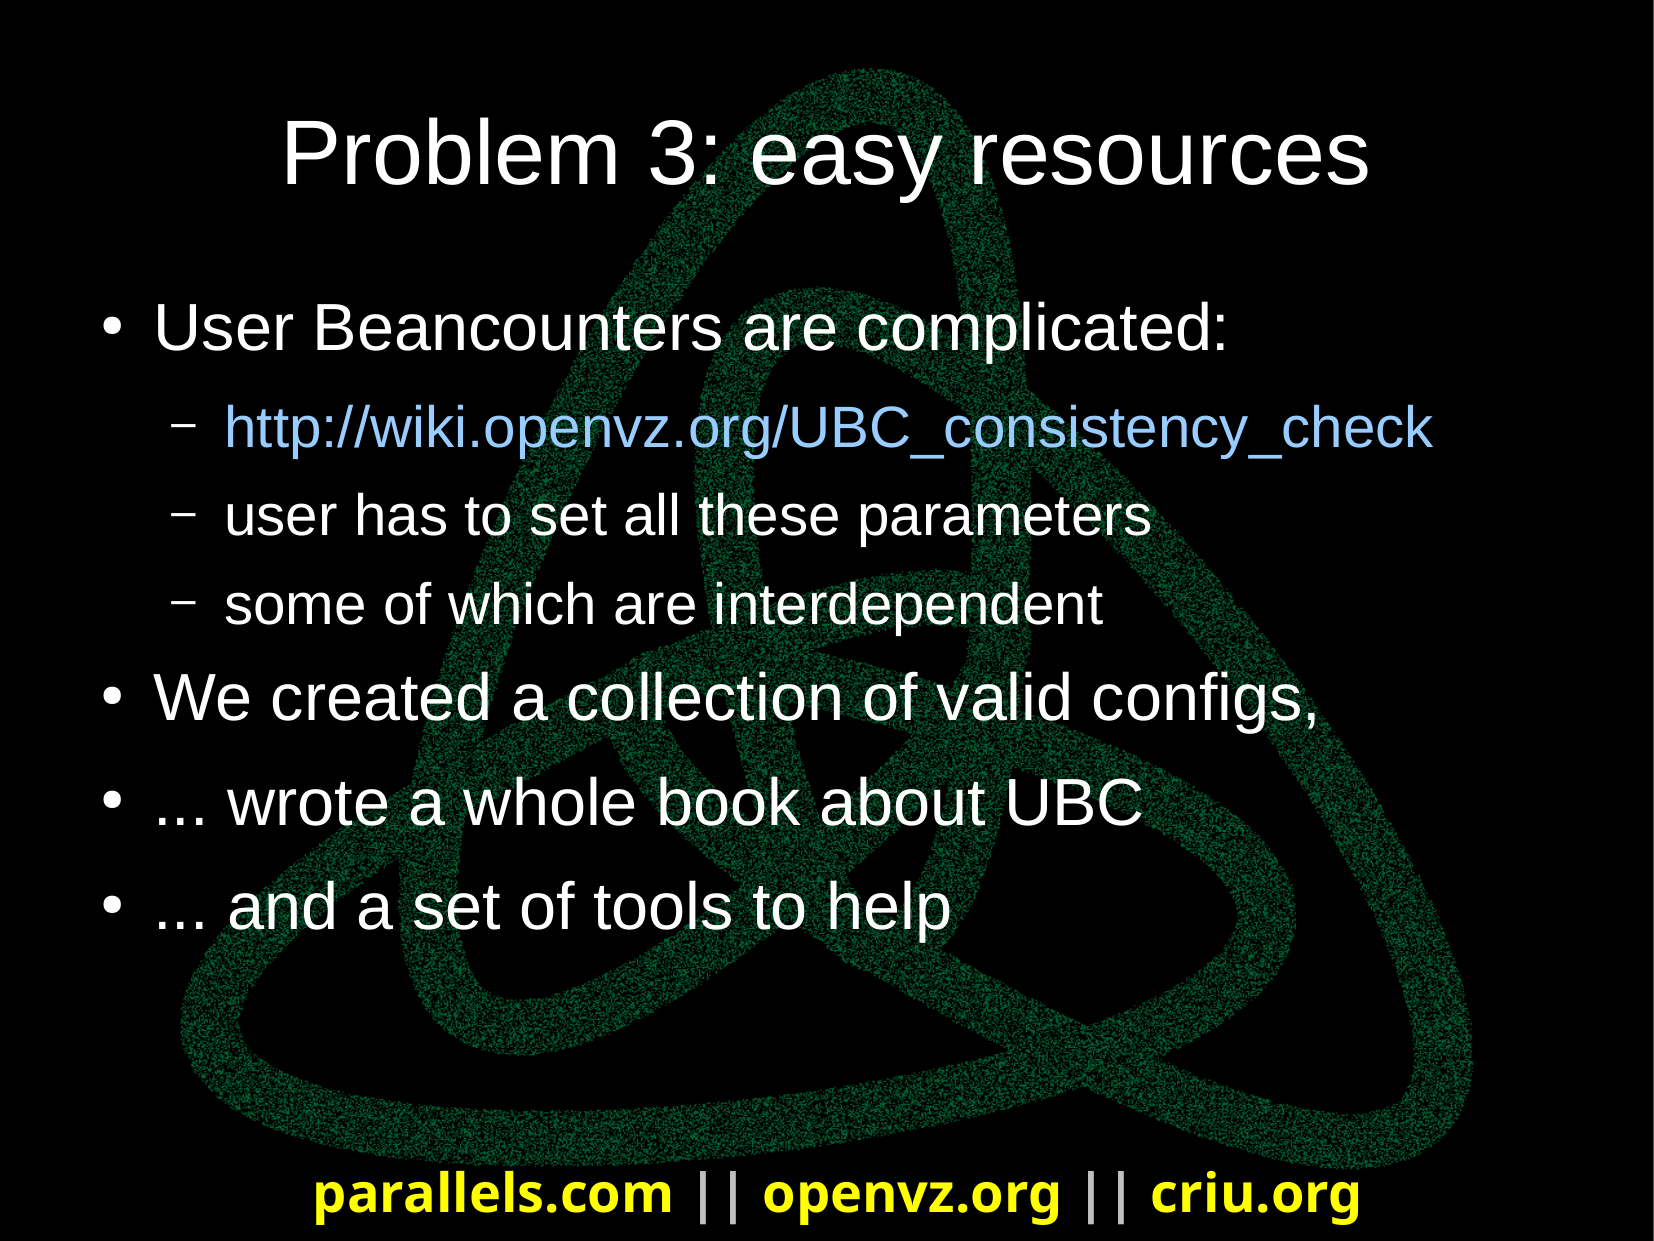

# Problem 3: easy resources
User Beancounters are complicated:
http://wiki.openvz.org/UBC_consistency_check
user has to set all these parameters
some of which are interdependent
We created a collection of valid configs,
... wrote a whole book about UBC
... and a set of tools to help